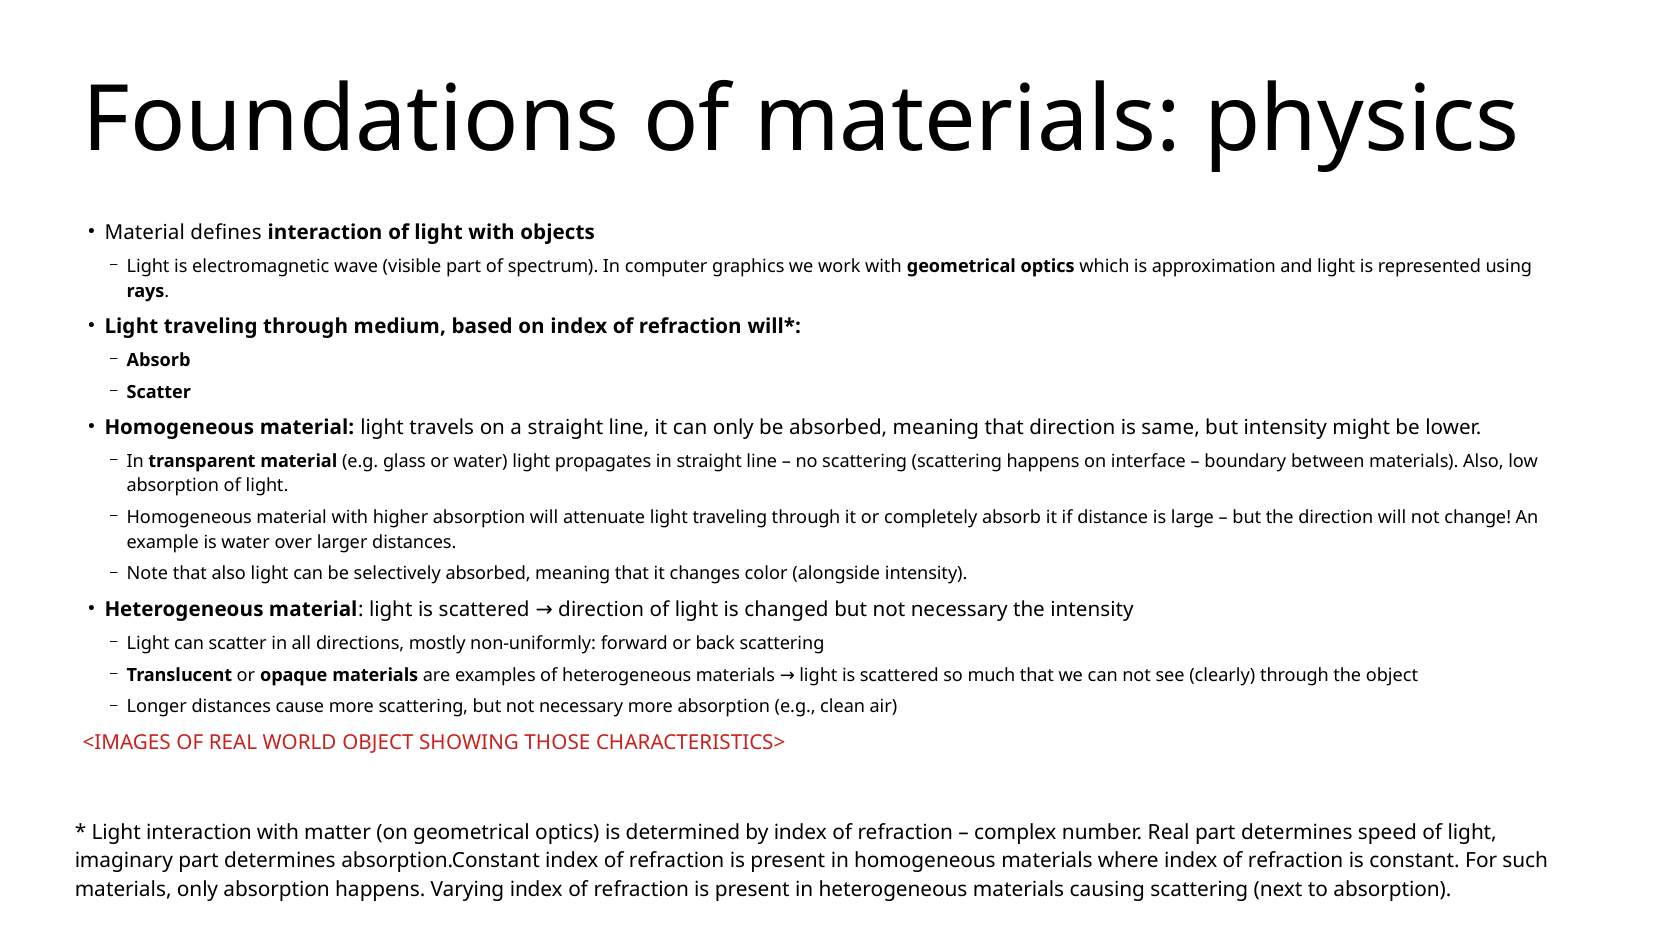

# Foundations of materials: physics
Material defines interaction of light with objects
Light is electromagnetic wave (visible part of spectrum). In computer graphics we work with geometrical optics which is approximation and light is represented using rays.
Light traveling through medium, based on index of refraction will*:
Absorb
Scatter
Homogeneous material: light travels on a straight line, it can only be absorbed, meaning that direction is same, but intensity might be lower.
In transparent material (e.g. glass or water) light propagates in straight line – no scattering (scattering happens on interface – boundary between materials). Also, low absorption of light.
Homogeneous material with higher absorption will attenuate light traveling through it or completely absorb it if distance is large – but the direction will not change! An example is water over larger distances.
Note that also light can be selectively absorbed, meaning that it changes color (alongside intensity).
Heterogeneous material: light is scattered → direction of light is changed but not necessary the intensity
Light can scatter in all directions, mostly non-uniformly: forward or back scattering
Translucent or opaque materials are examples of heterogeneous materials → light is scattered so much that we can not see (clearly) through the object
Longer distances cause more scattering, but not necessary more absorption (e.g., clean air)
<IMAGES OF REAL WORLD OBJECT SHOWING THOSE CHARACTERISTICS>
* Light interaction with matter (on geometrical optics) is determined by index of refraction – complex number. Real part determines speed of light, imaginary part determines absorption.Constant index of refraction is present in homogeneous materials where index of refraction is constant. For such materials, only absorption happens. Varying index of refraction is present in heterogeneous materials causing scattering (next to absorption).